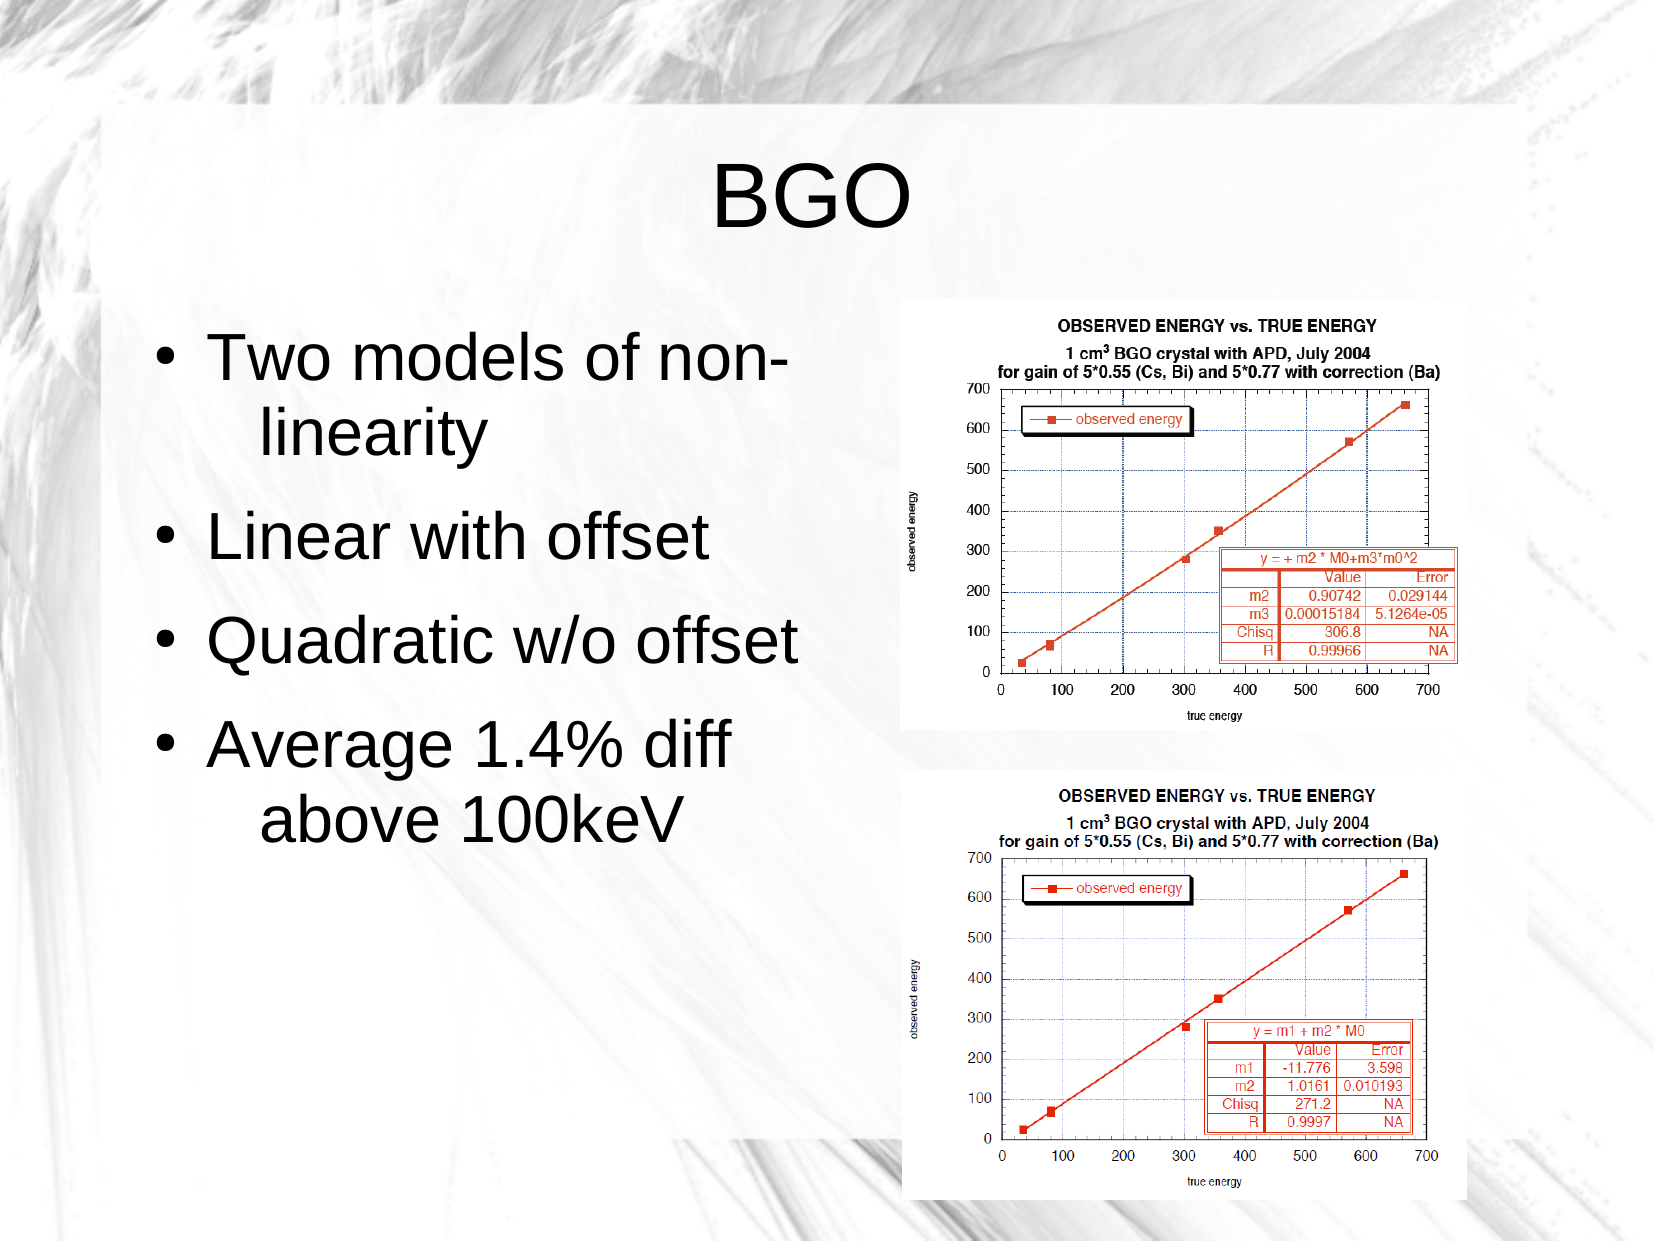

# BGO
Two models of non-linearity
Linear with offset
Quadratic w/o offset
Average 1.4% diff above 100keV